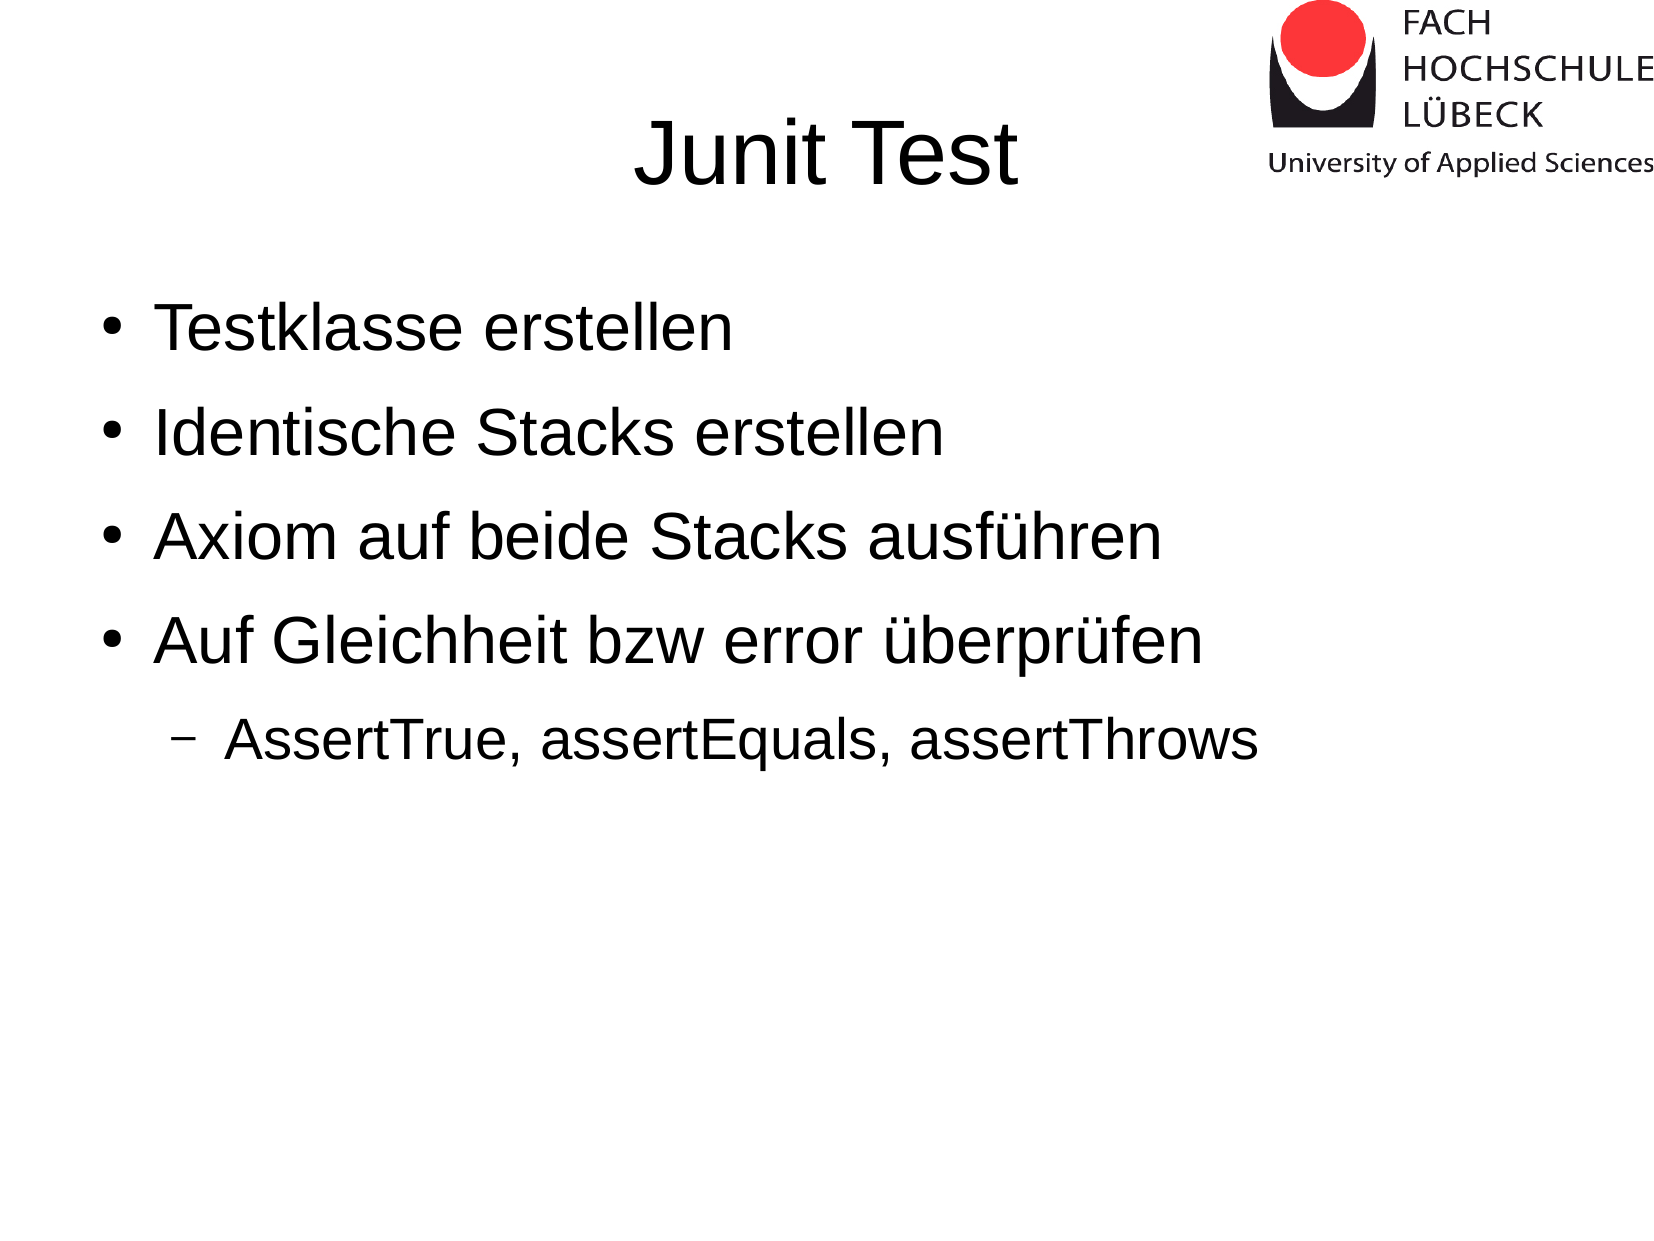

# Junit Test
Testklasse erstellen
Identische Stacks erstellen
Axiom auf beide Stacks ausführen
Auf Gleichheit bzw error überprüfen
AssertTrue, assertEquals, assertThrows